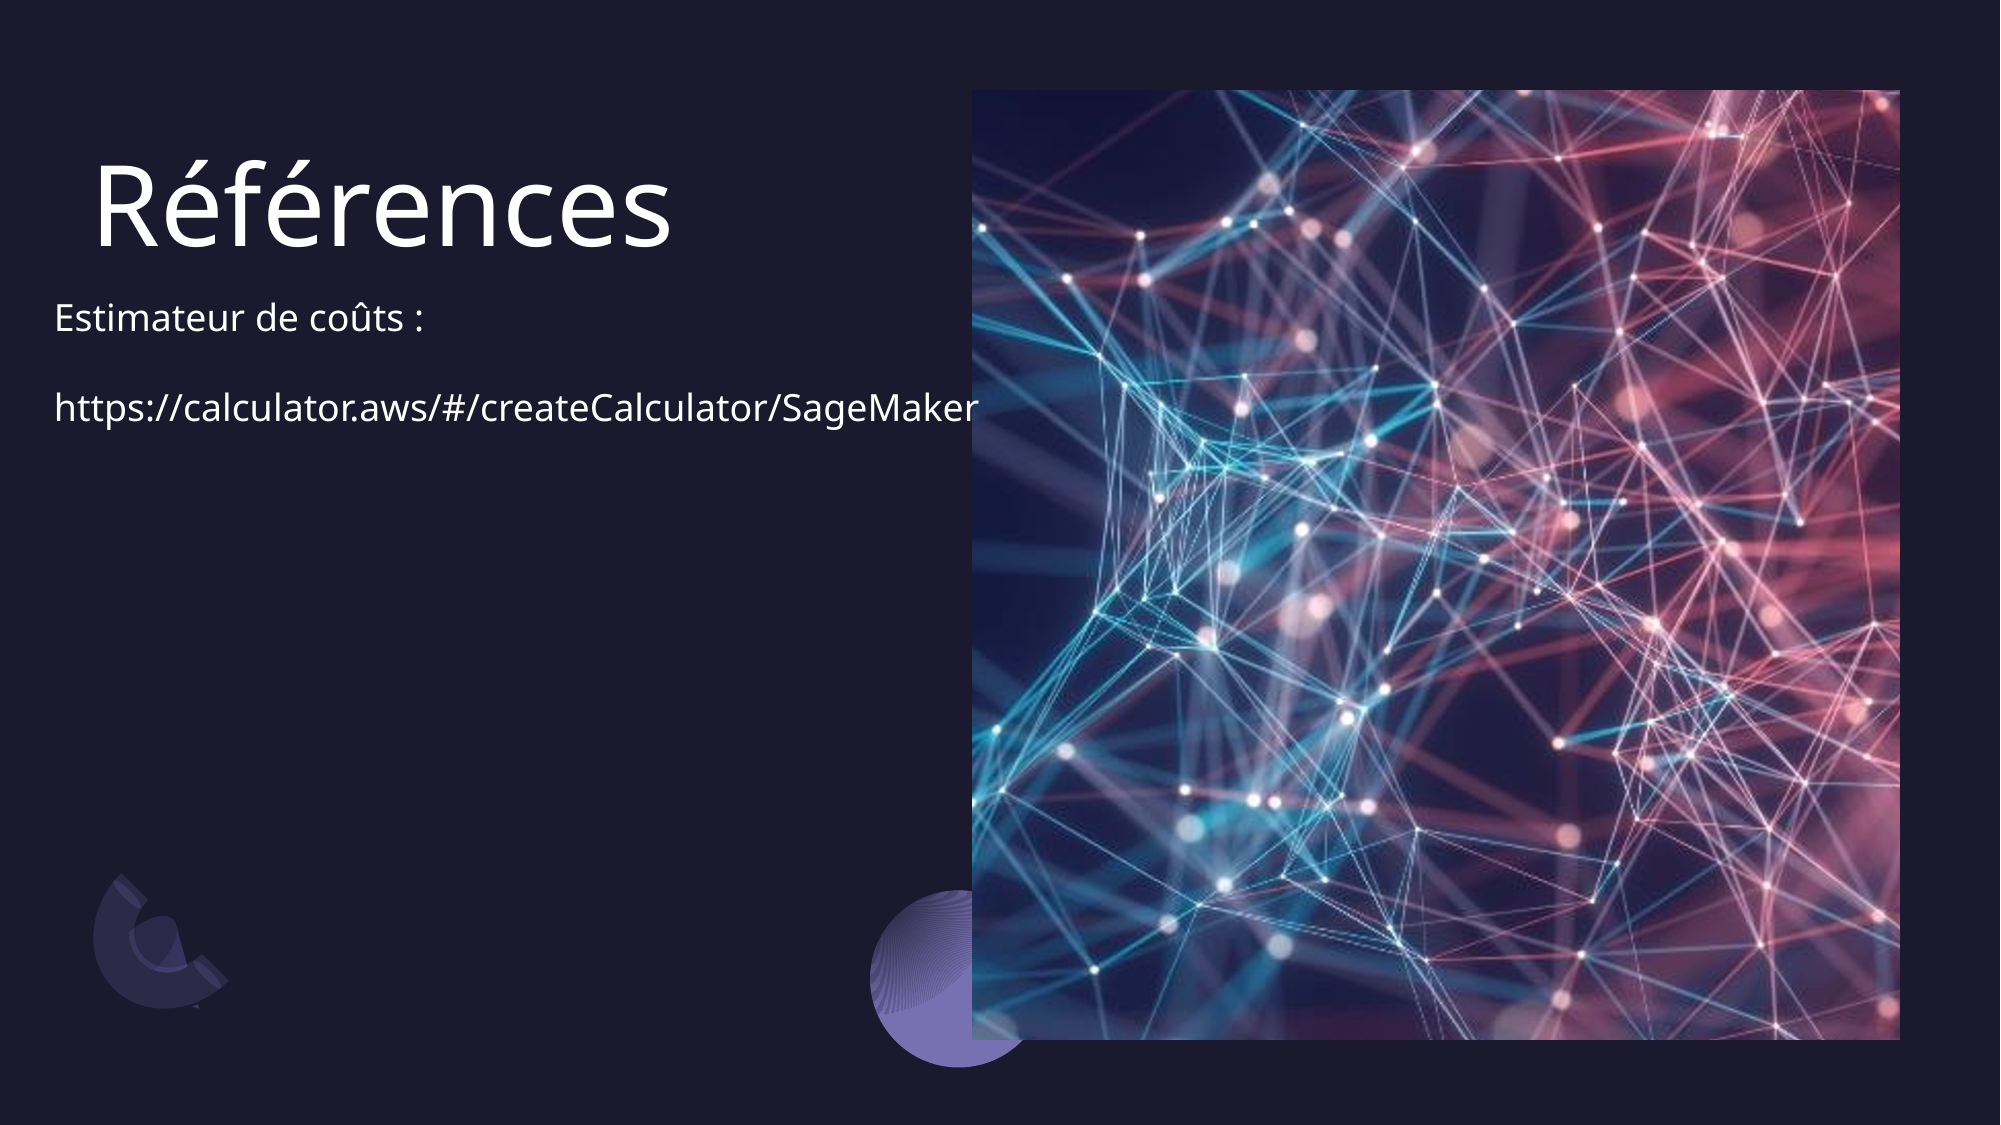

# Références
Estimateur de coûts :
https://calculator.aws/#/createCalculator/SageMaker